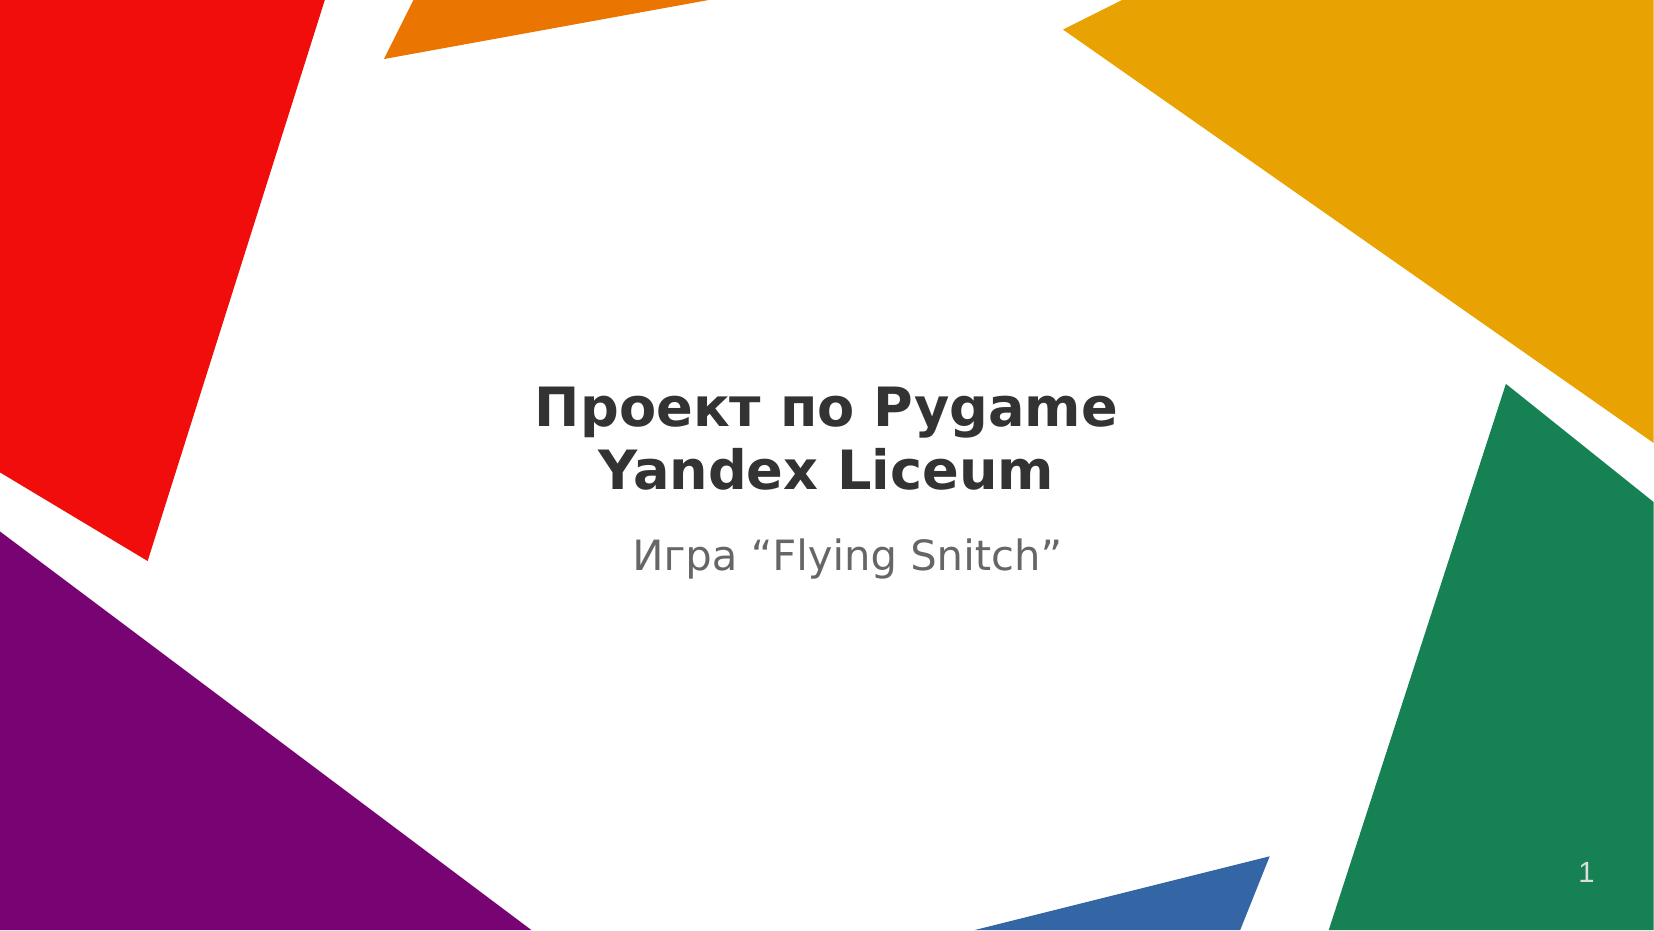

# Проект по Pygame Yandex Liceum
Игра “Flying Snitch”
1